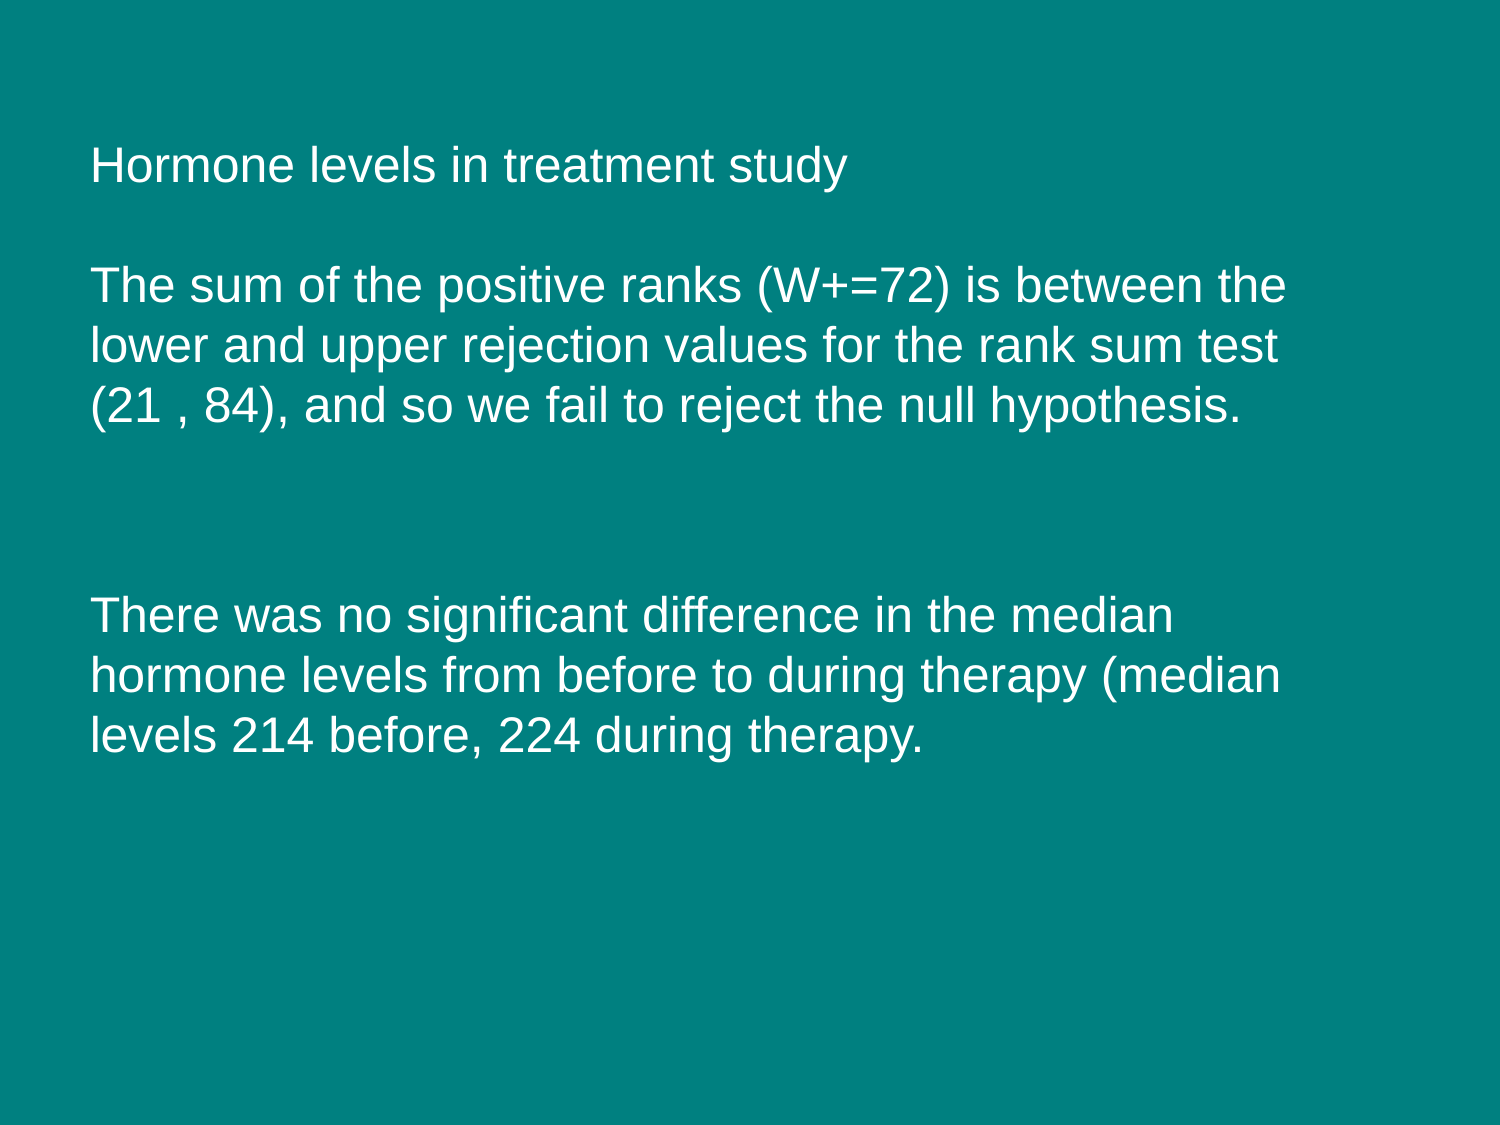

Hormone levels in treatment study
The sum of the positive ranks (W+=72) is between the lower and upper rejection values for the rank sum test (21 , 84), and so we fail to reject the null hypothesis.
There was no significant difference in the median hormone levels from before to during therapy (median levels 214 before, 224 during therapy.